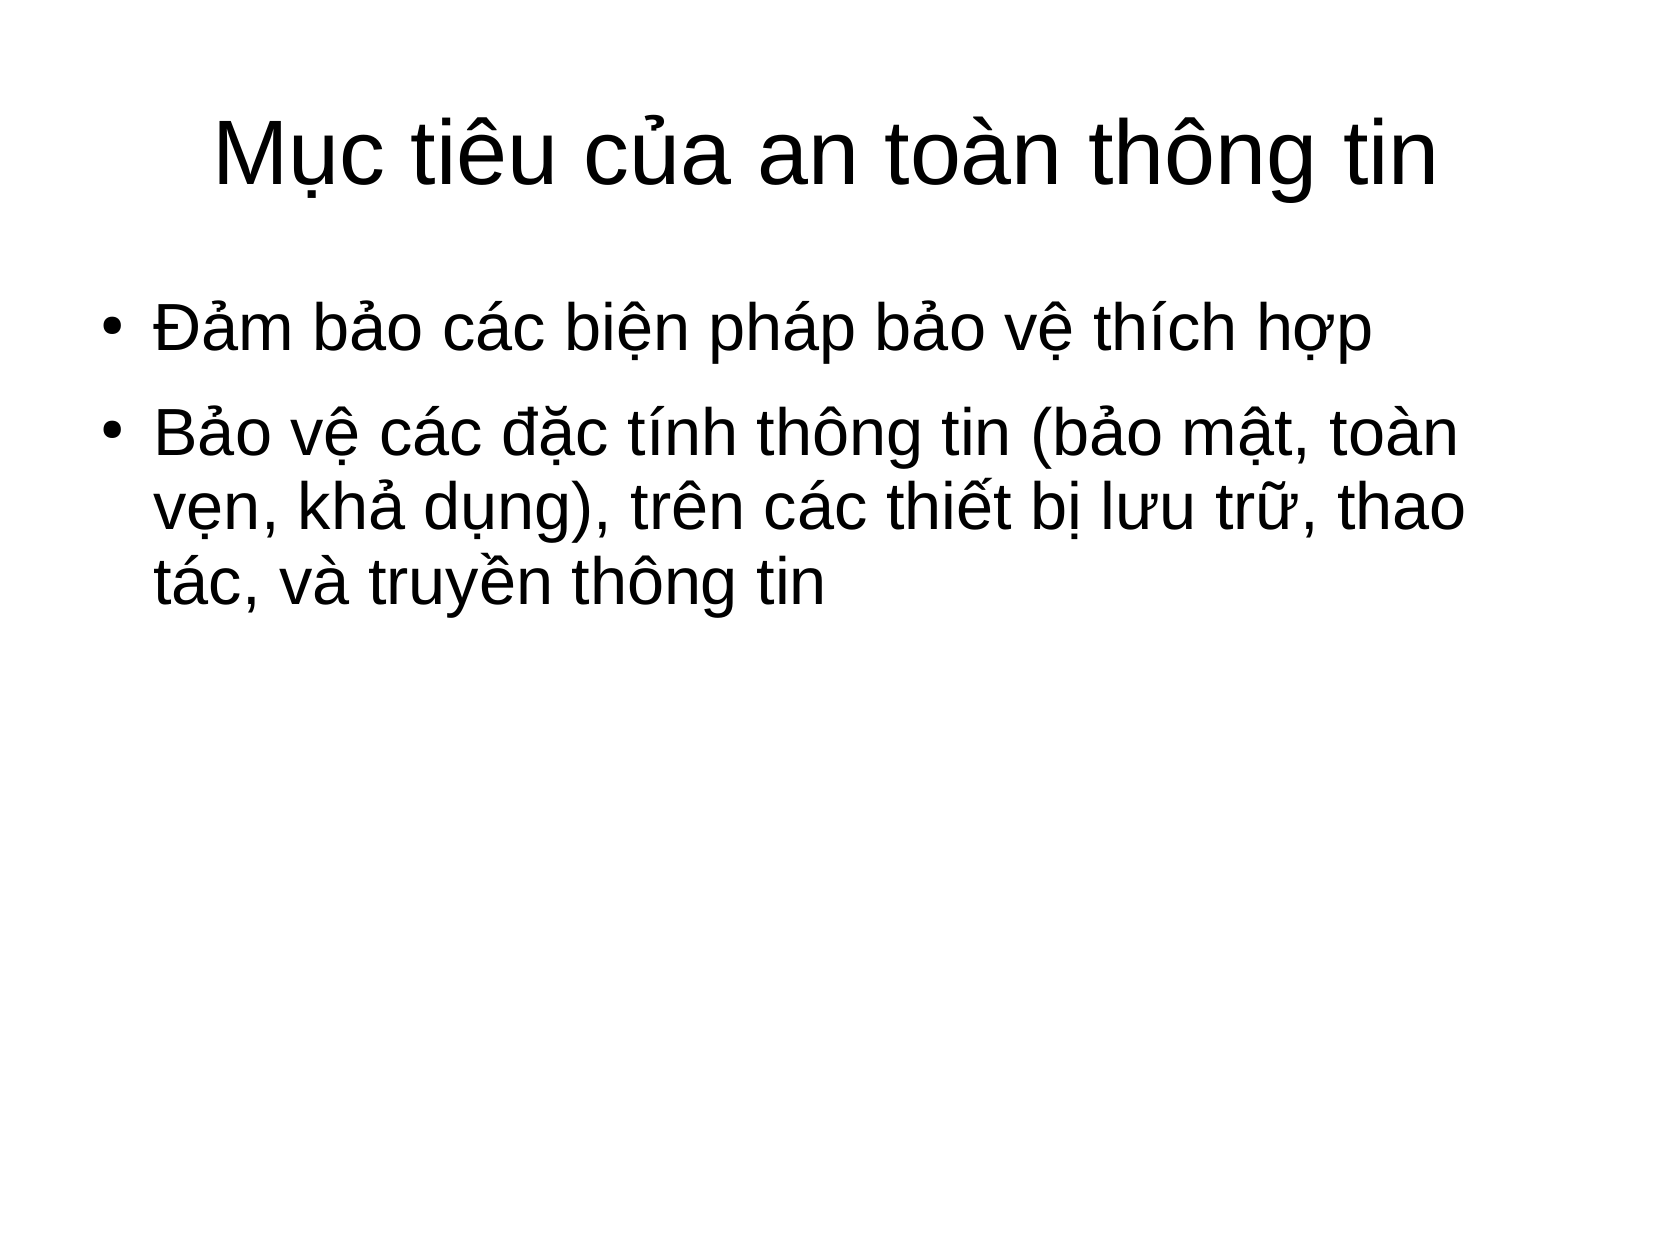

# Mục tiêu của an toàn thông tin
Đảm bảo các biện pháp bảo vệ thích hợp
Bảo vệ các đặc tính thông tin (bảo mật, toàn vẹn, khả dụng), trên các thiết bị lưu trữ, thao tác, và truyền thông tin